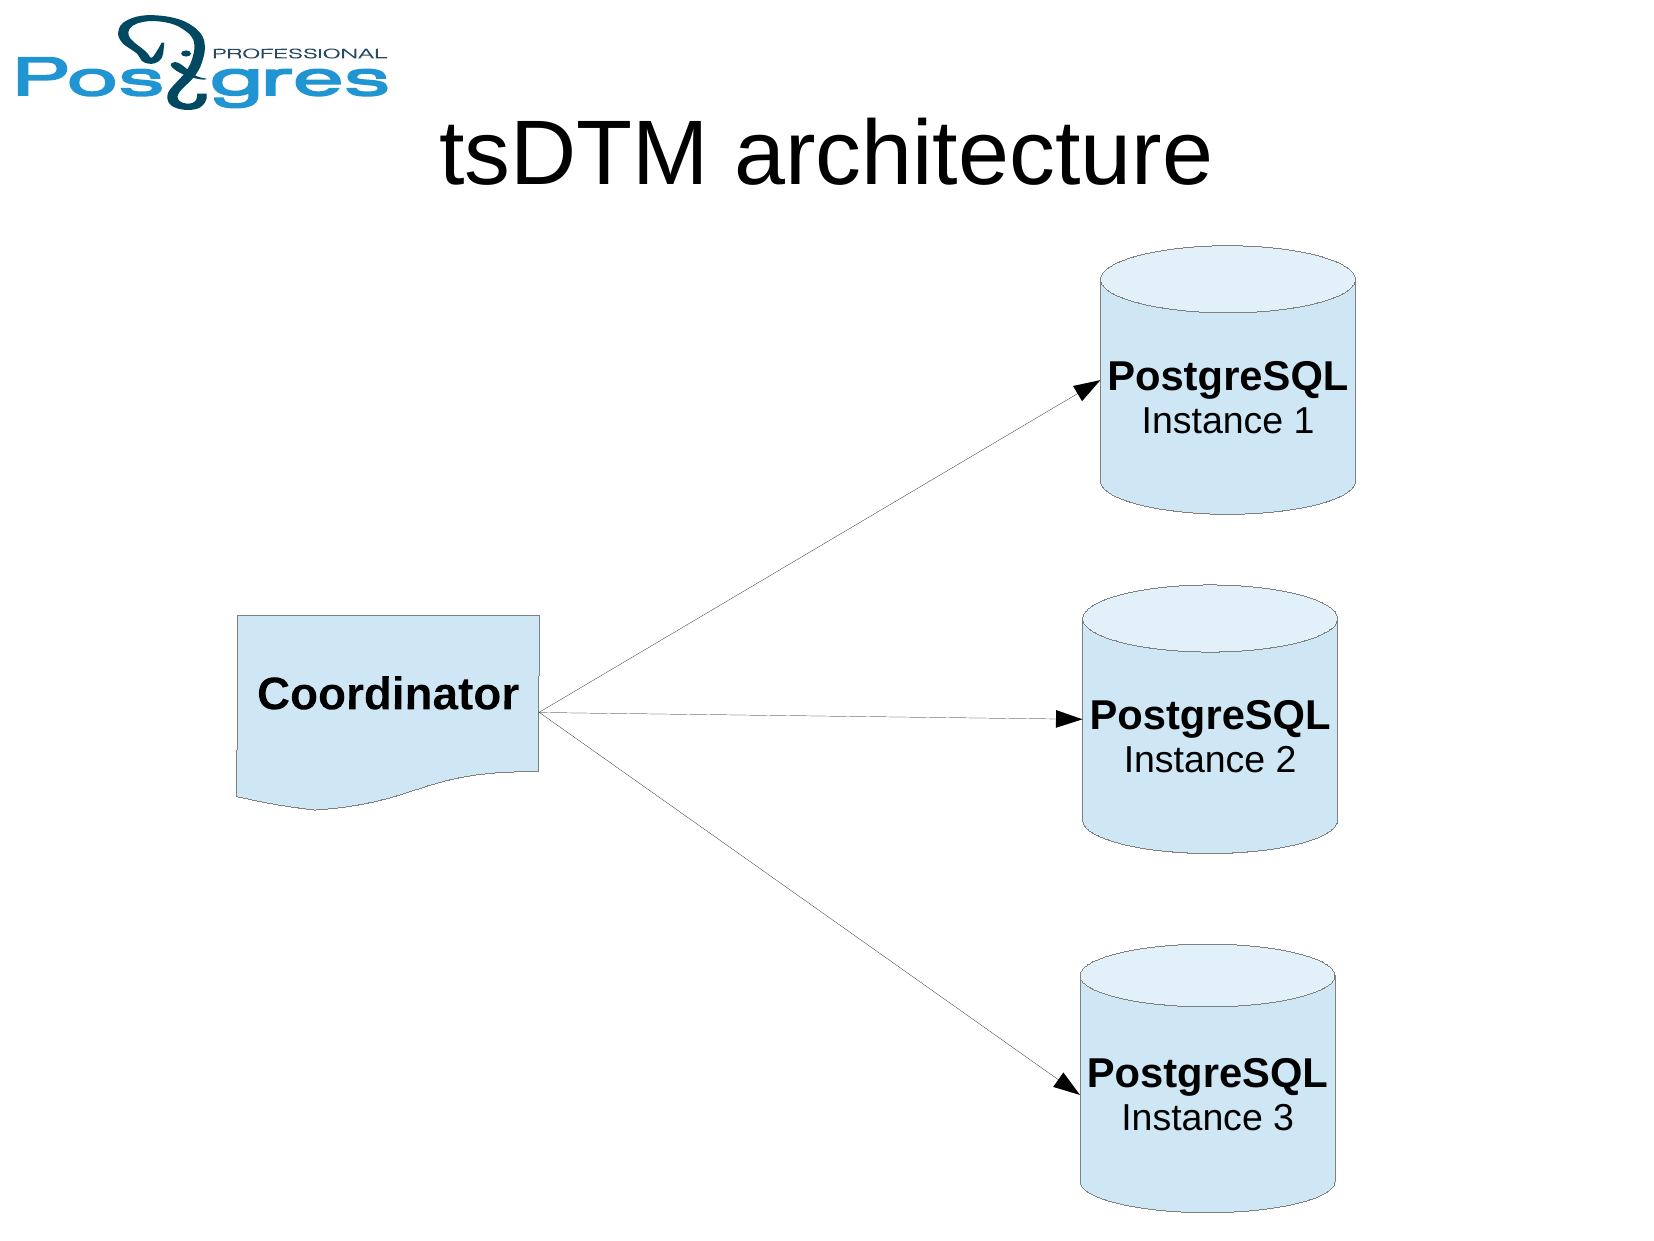

# tsDTM architecture
PostgreSQL
Instance 1
PostgreSQL
Instance 2
Coordinator
PostgreSQL
Instance 3